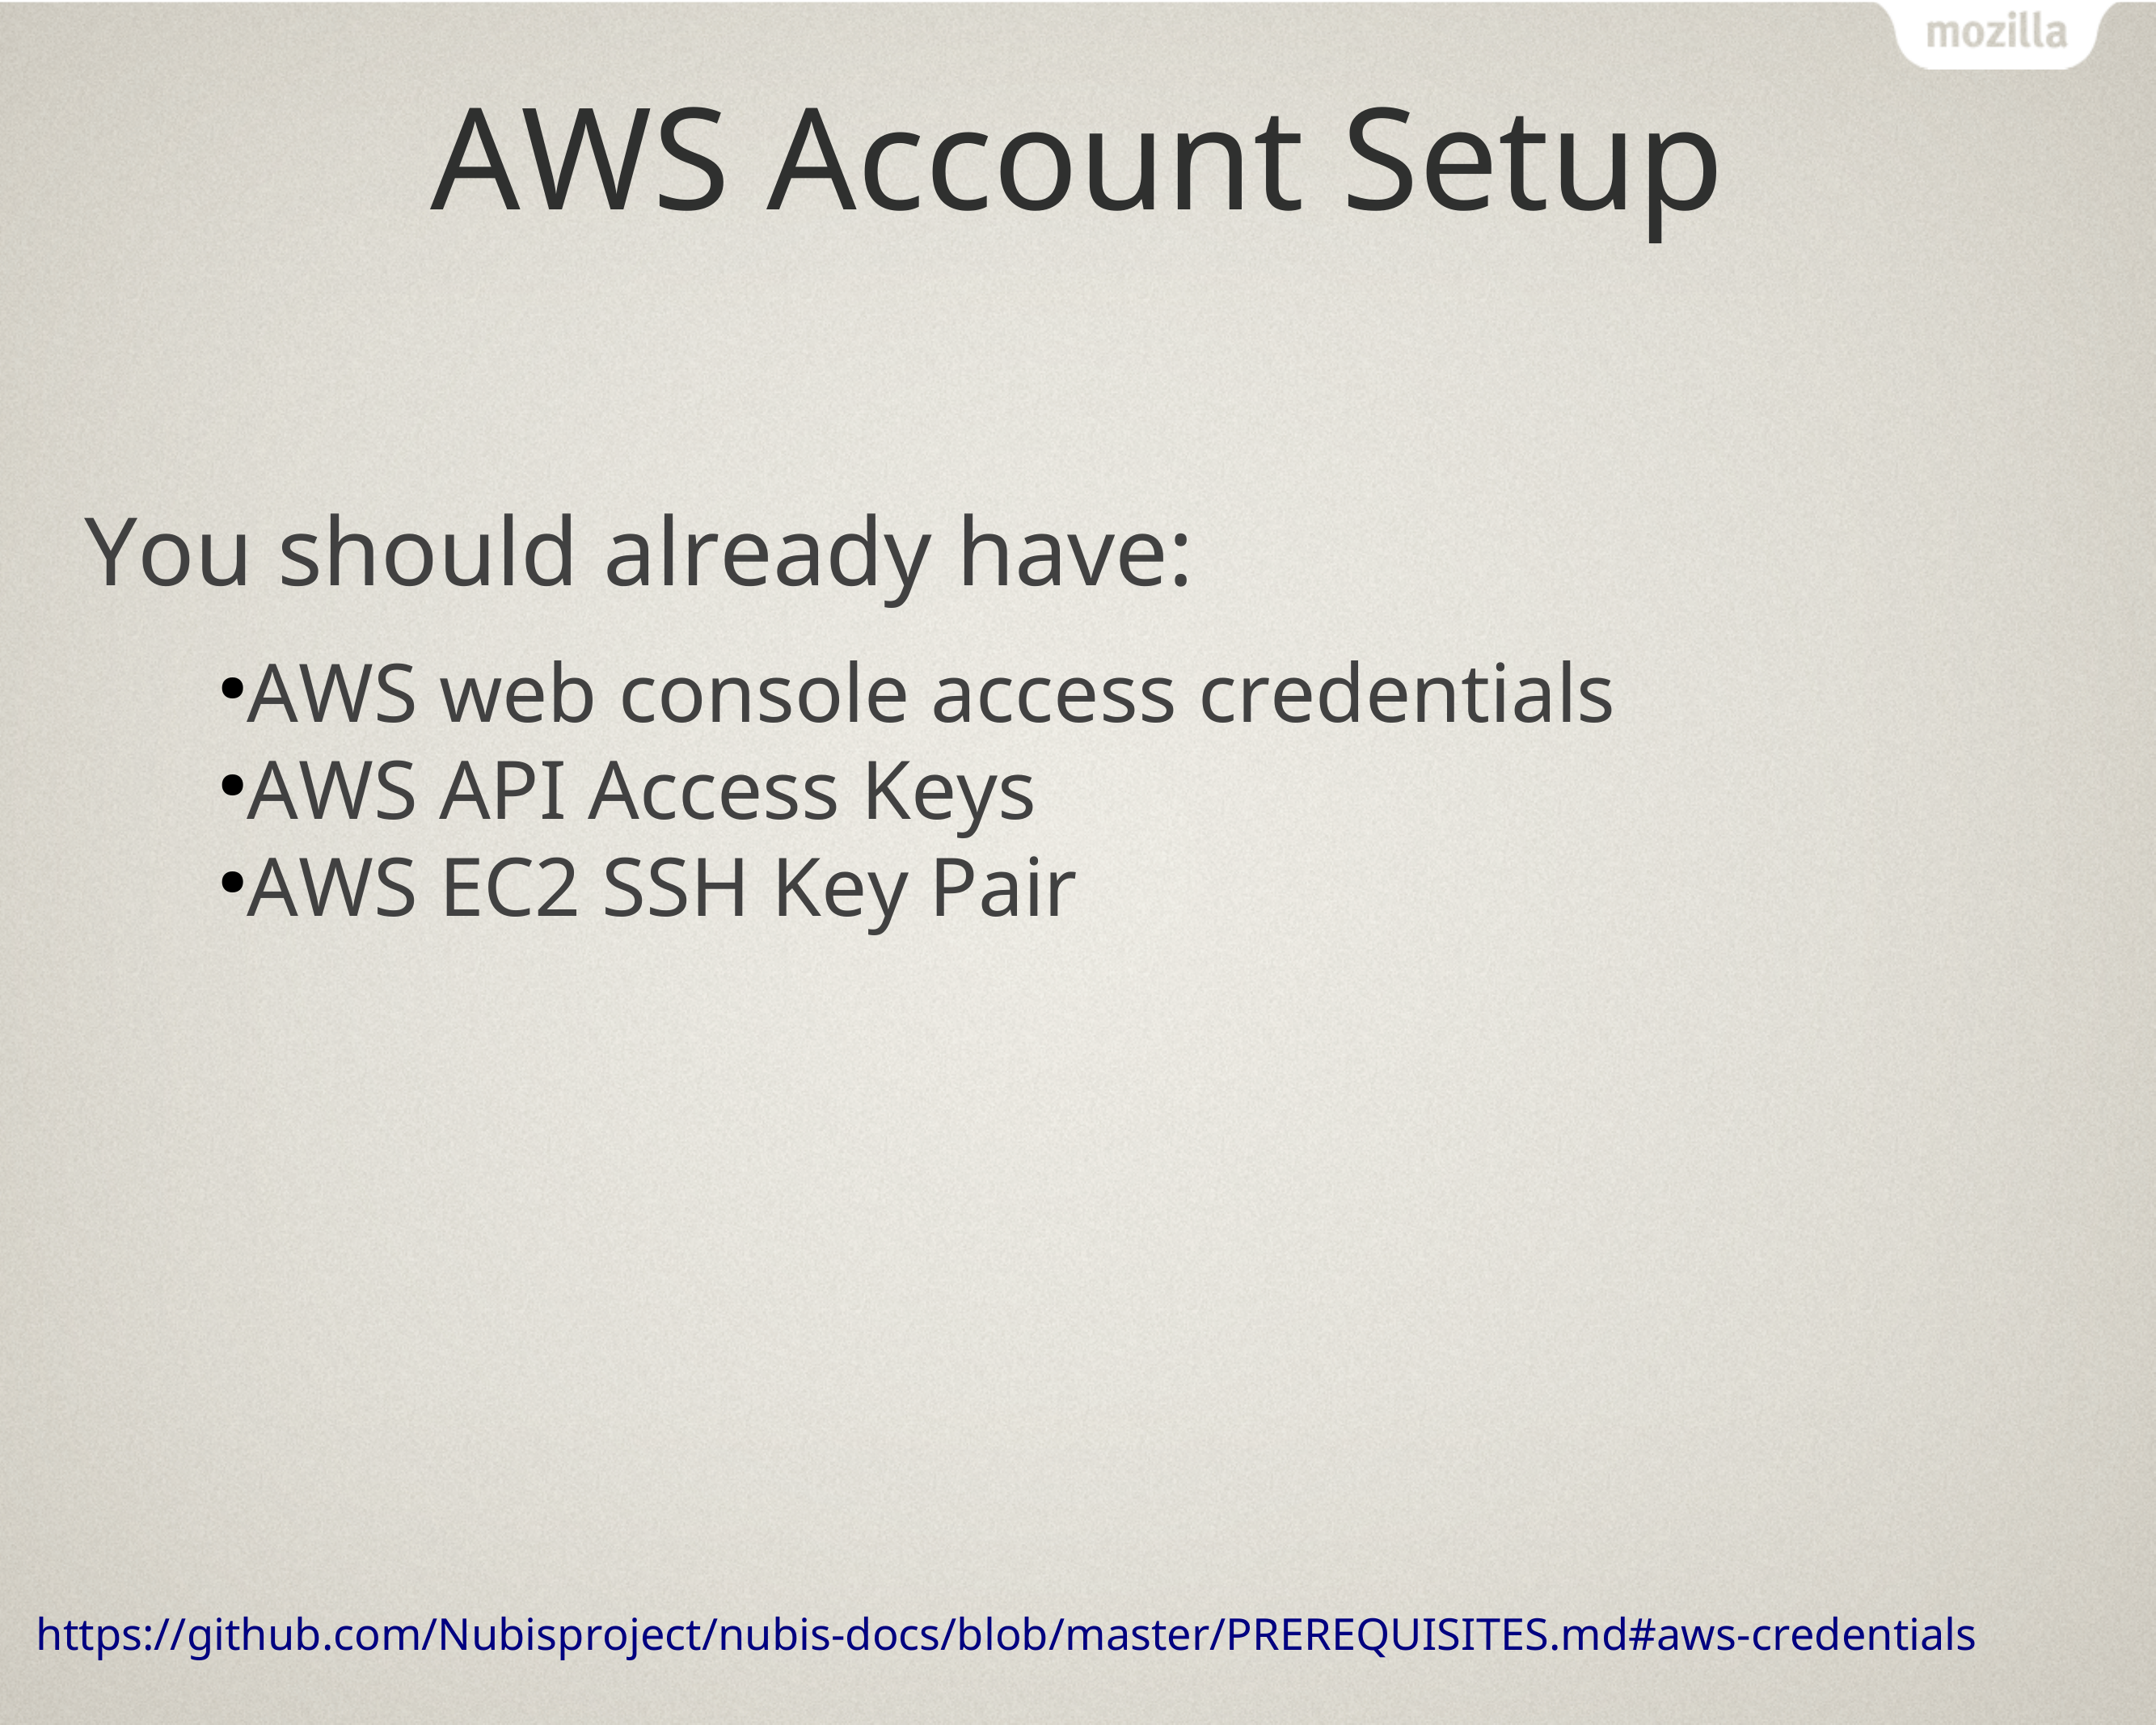

# AWS Account Setup
You should already have:
AWS web console access credentials
AWS API Access Keys
AWS EC2 SSH Key Pair
https://github.com/Nubisproject/nubis-docs/blob/master/PREREQUISITES.md#aws-credentials